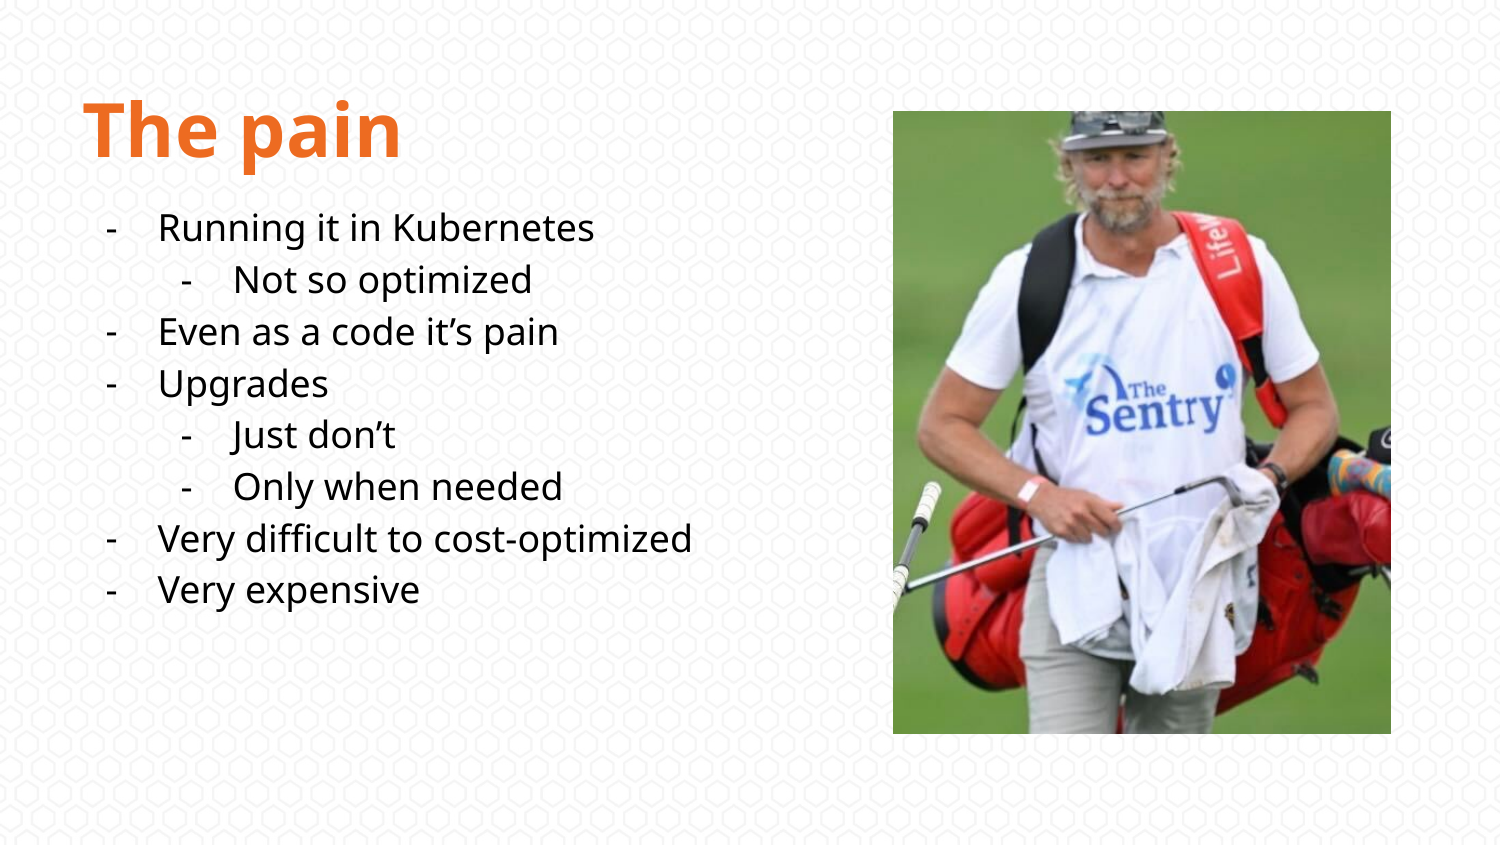

The pain
# Running it in Kubernetes
Not so optimized
Even as a code it’s pain
Upgrades
Just don’t
Only when needed
Very difficult to cost-optimized
Very expensive